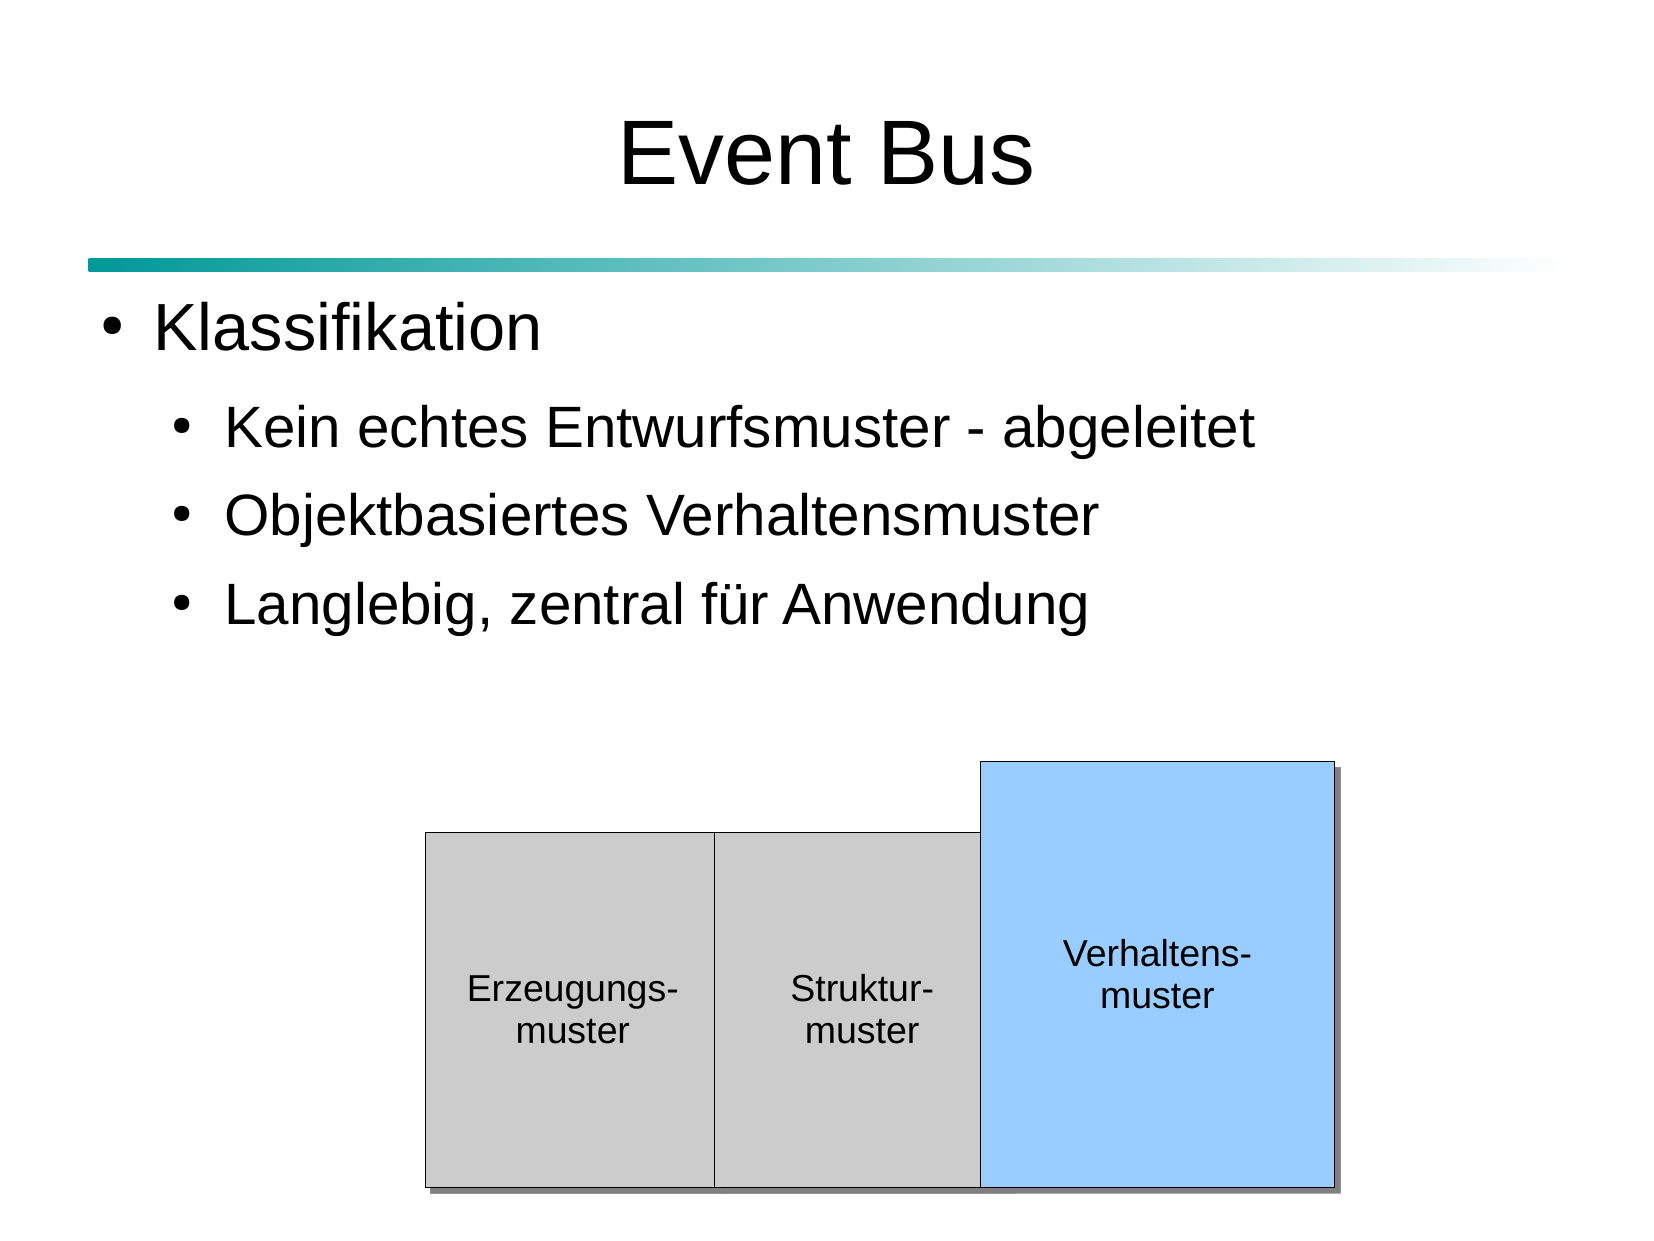

# Event Bus
Klassifikation
Kein echtes Entwurfsmuster - abgeleitet
Objektbasiertes Verhaltensmuster
Langlebig, zentral für Anwendung
Verhaltens-
muster
Erzeugungs-
muster
Struktur-
muster